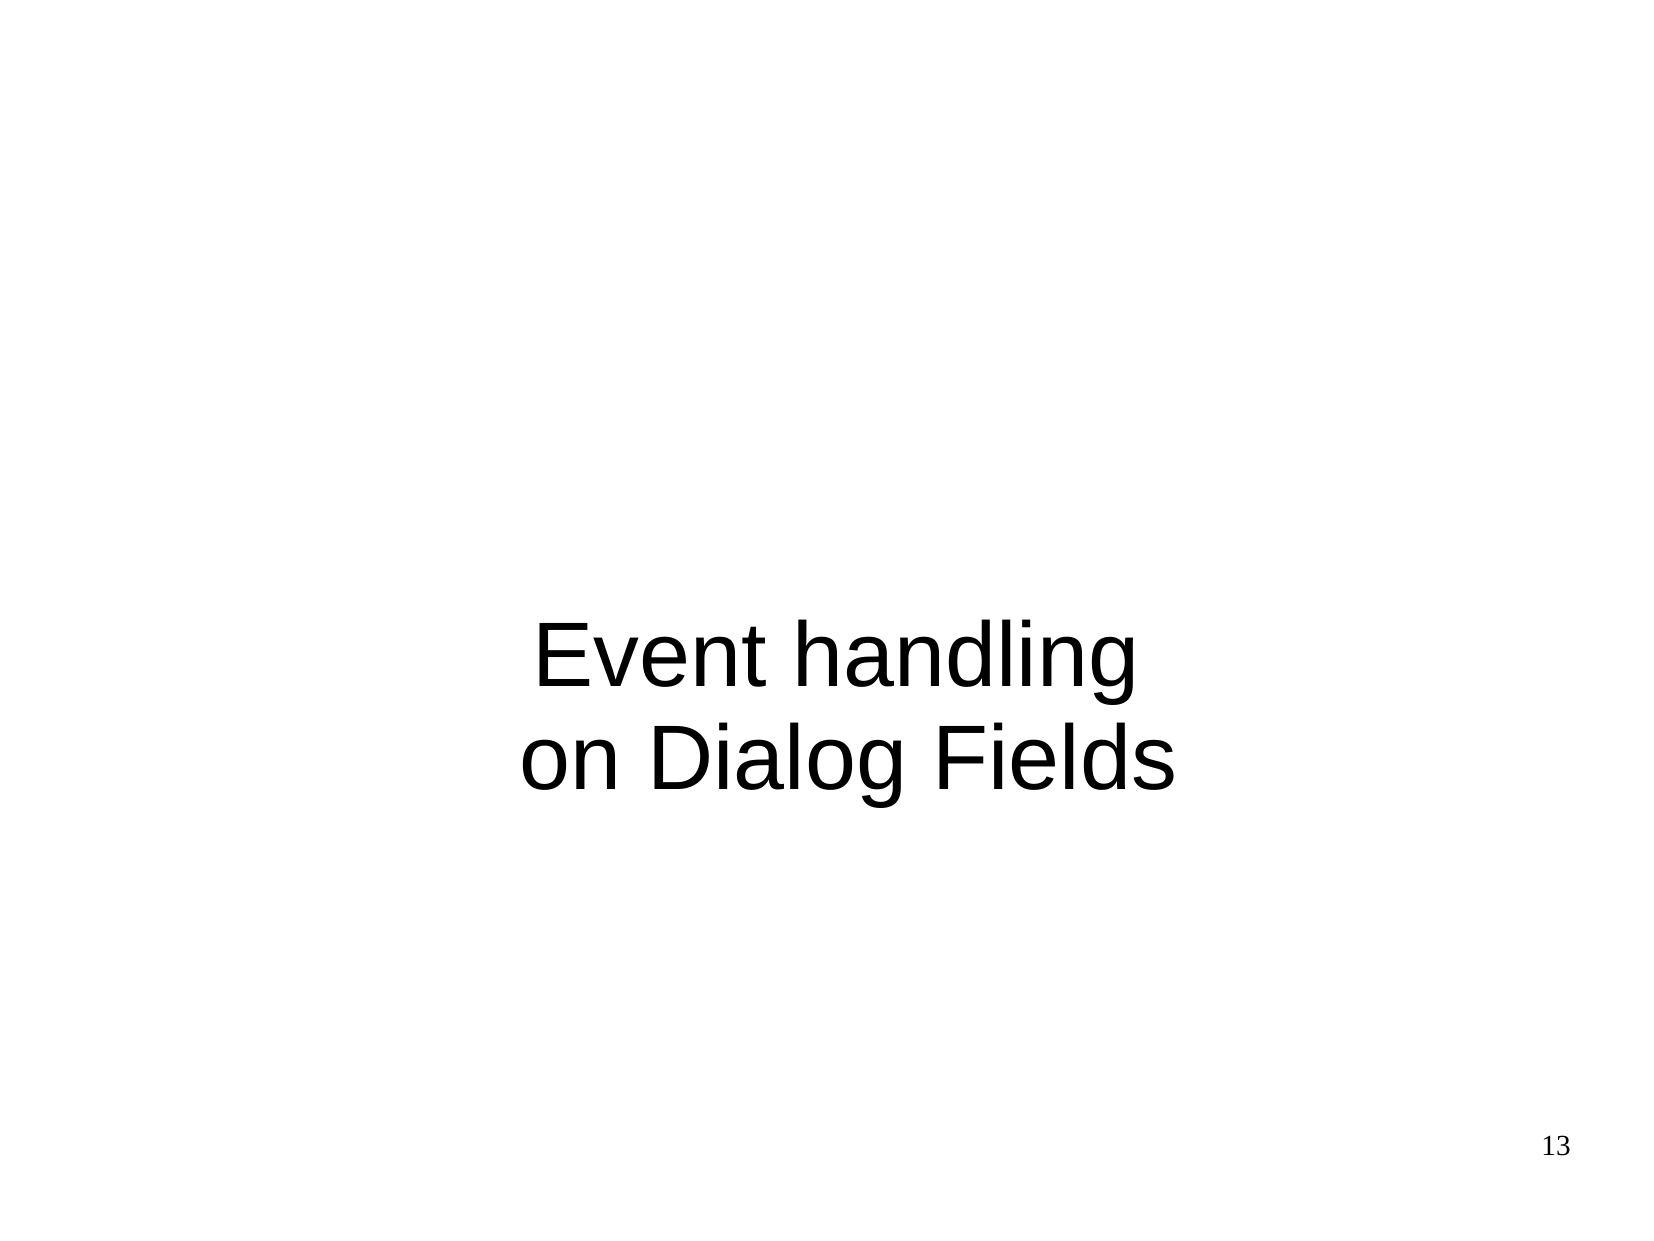

# Event handling on Dialog Fields
13